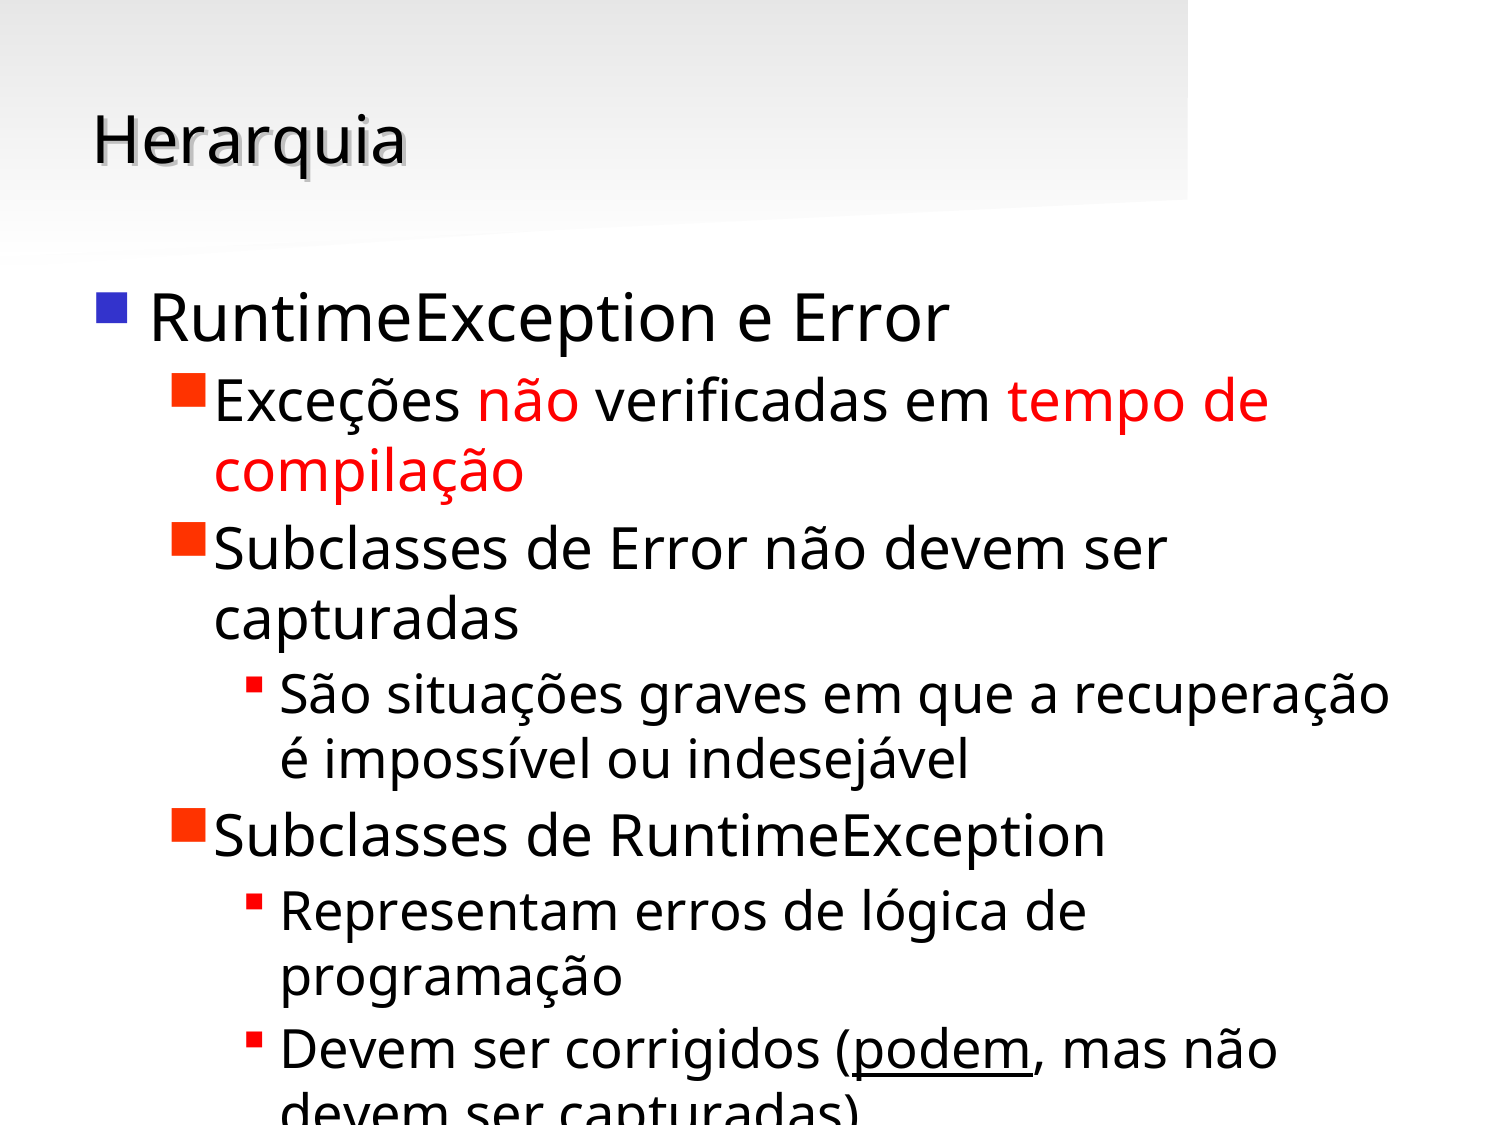

# Herarquia
RuntimeException e Error
Exceções não verificadas em tempo de compilação
Subclasses de Error não devem ser capturadas
São situações graves em que a recuperação é impossível ou indesejável
Subclasses de RuntimeException
Representam erros de lógica de programação
Devem ser corrigidos (podem, mas não devem ser capturadas)